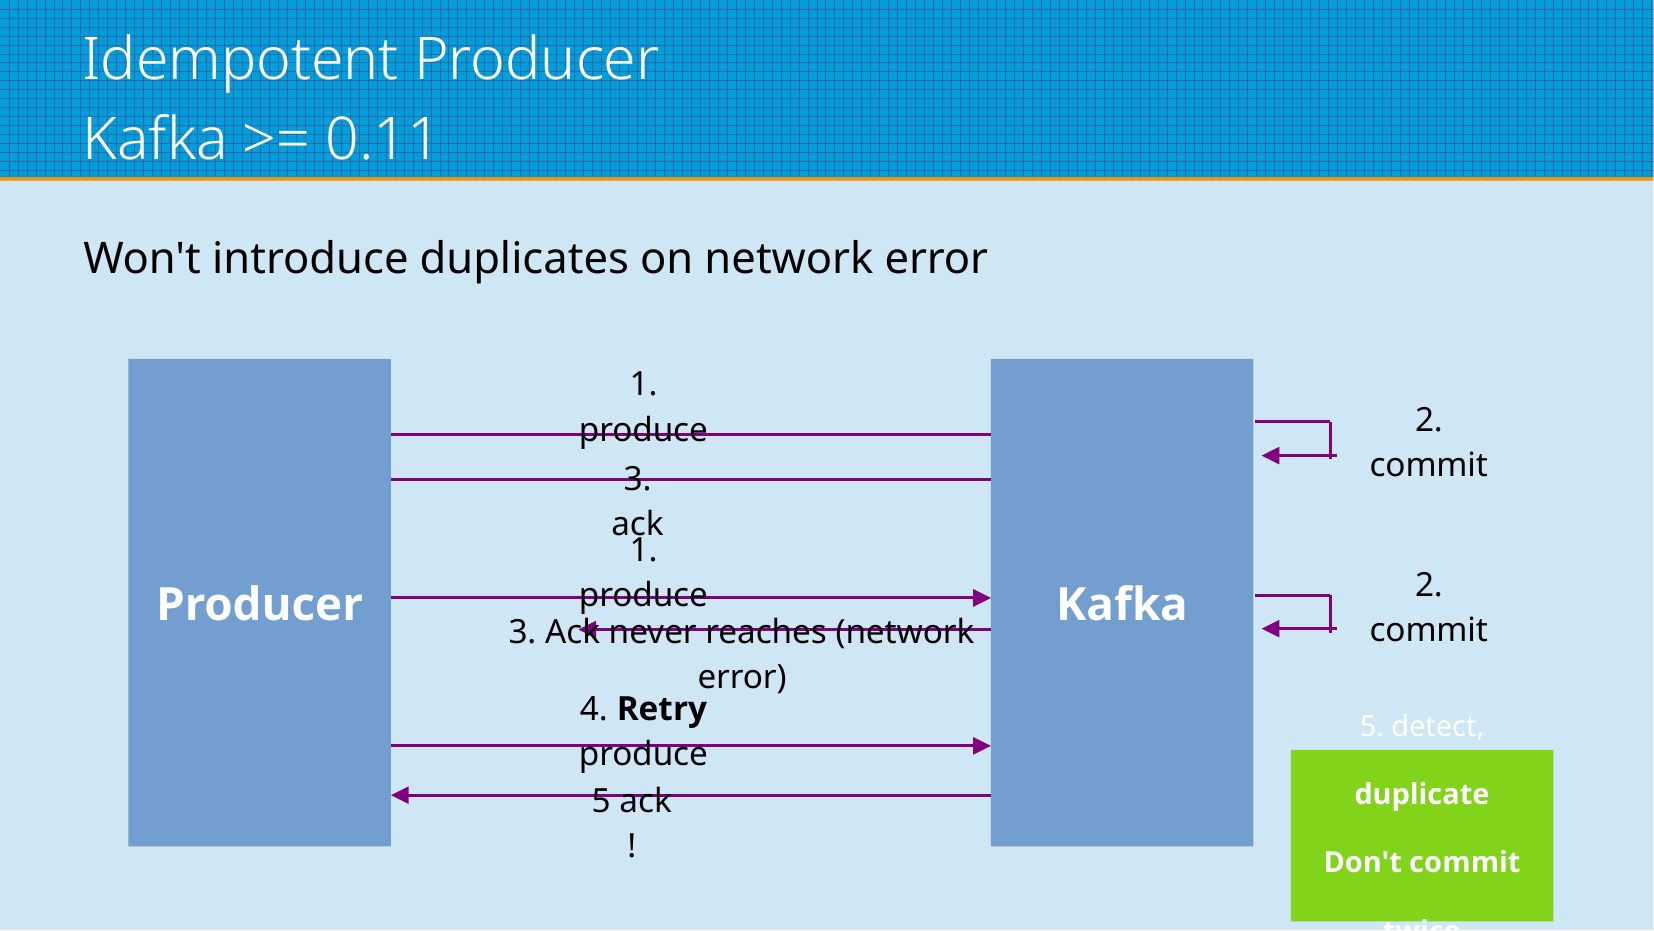

# Idempotent Producer Kafka >= 0.11
Won't introduce duplicates on network error
1. produce
Producer
Kafka
2. commit
3. ack
1. produce
2. commit
3. Ack never reaches (network error)
4. Retry produce
5. detect,
duplicate
Don't commit twice
5 ack !